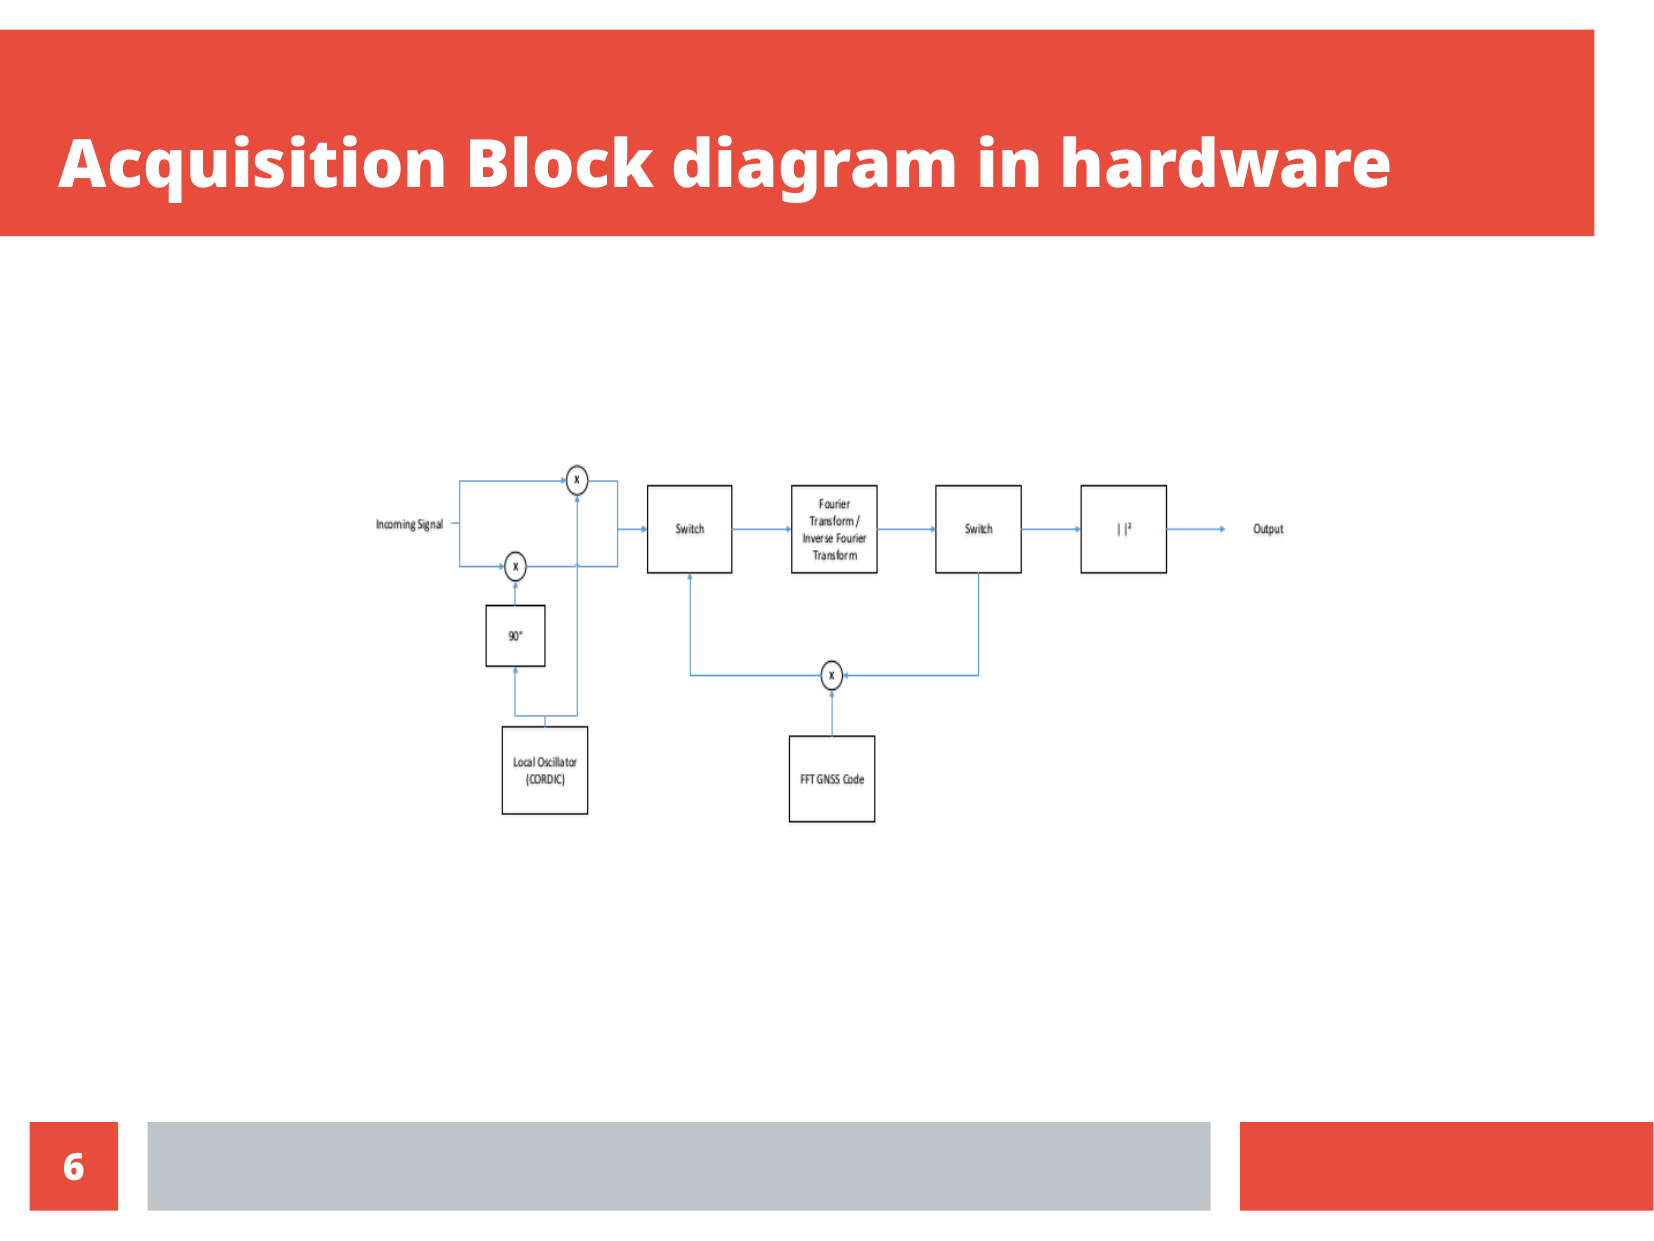

# Acquisition Block diagram in hardware
6